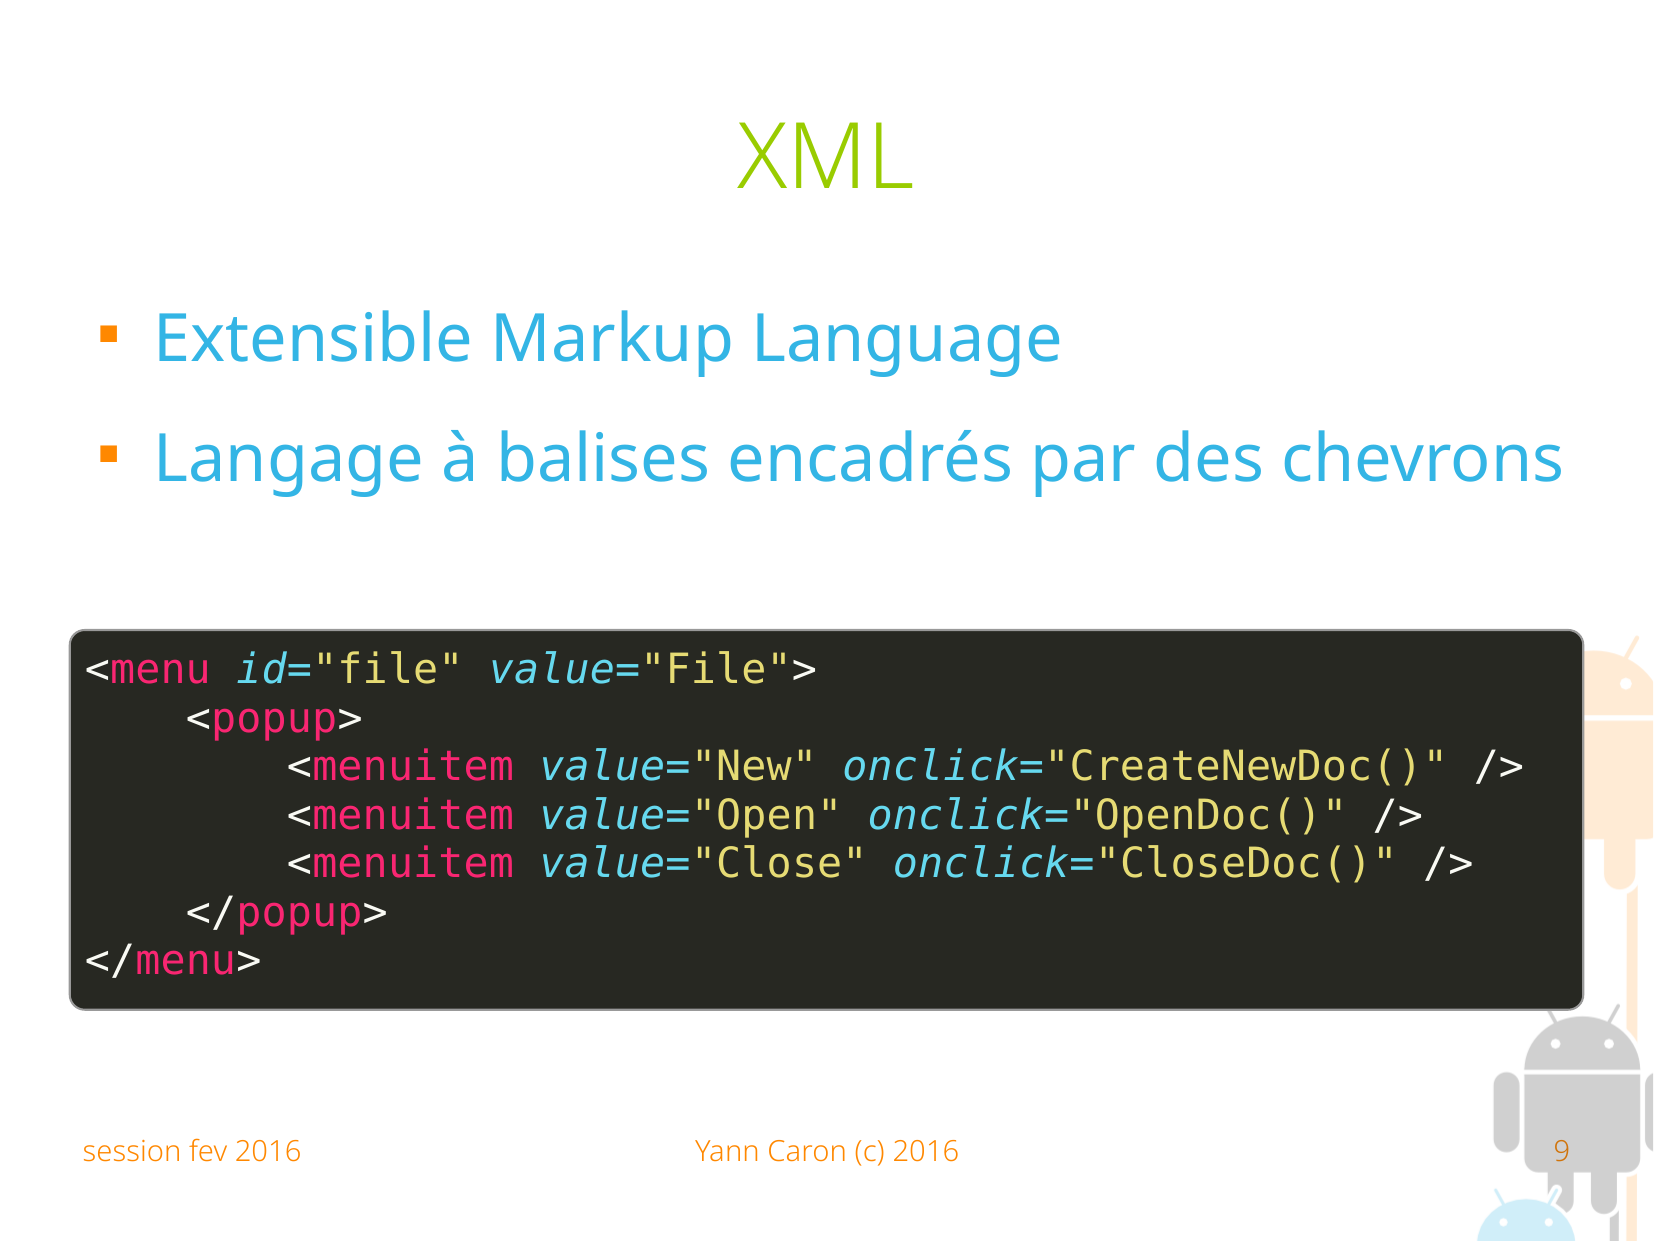

# XML
Extensible Markup Language
Langage à balises encadrés par des chevrons
<menu id="file" value="File">
 <popup>
 <menuitem value="New" onclick="CreateNewDoc()" />
 <menuitem value="Open" onclick="OpenDoc()" />
 <menuitem value="Close" onclick="CloseDoc()" />
 </popup>
</menu>
session fev 2016
Yann Caron (c) 2016
9